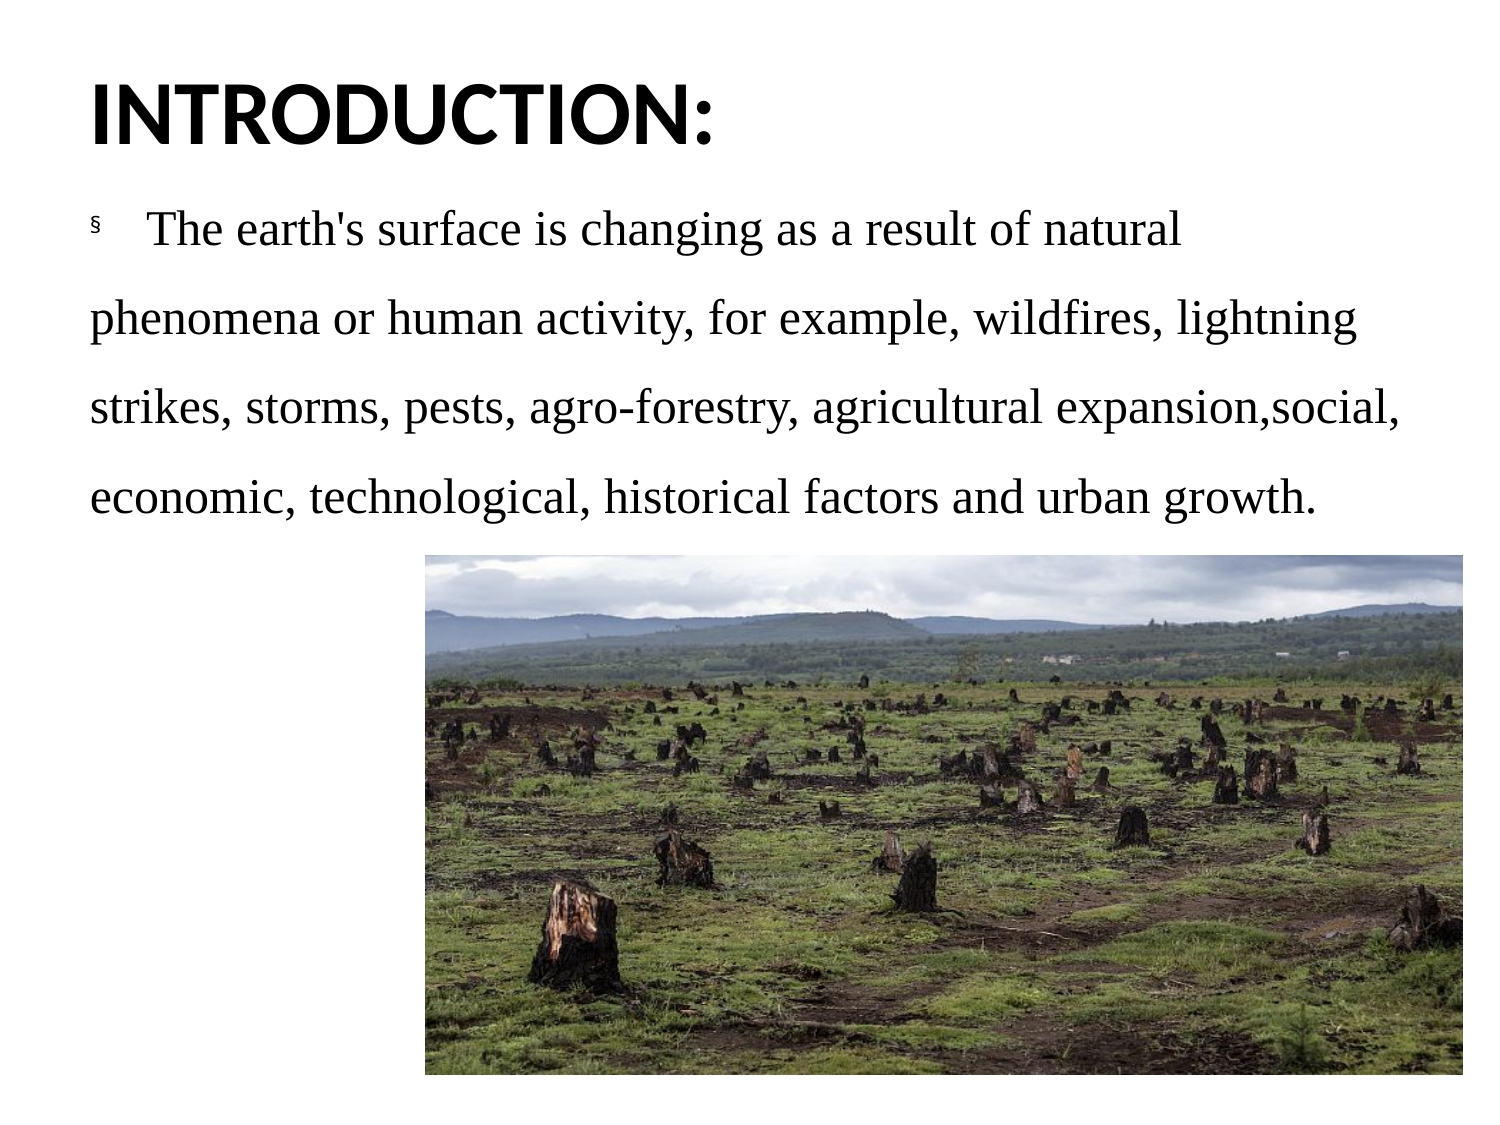

# INTRODUCTION:
The earth's surface is changing as a result of natural
phenomena or human activity, for example, wildfires, lightning
strikes, storms, pests, agro-forestry, agricultural expansion,social,
economic, technological, historical factors and urban growth.